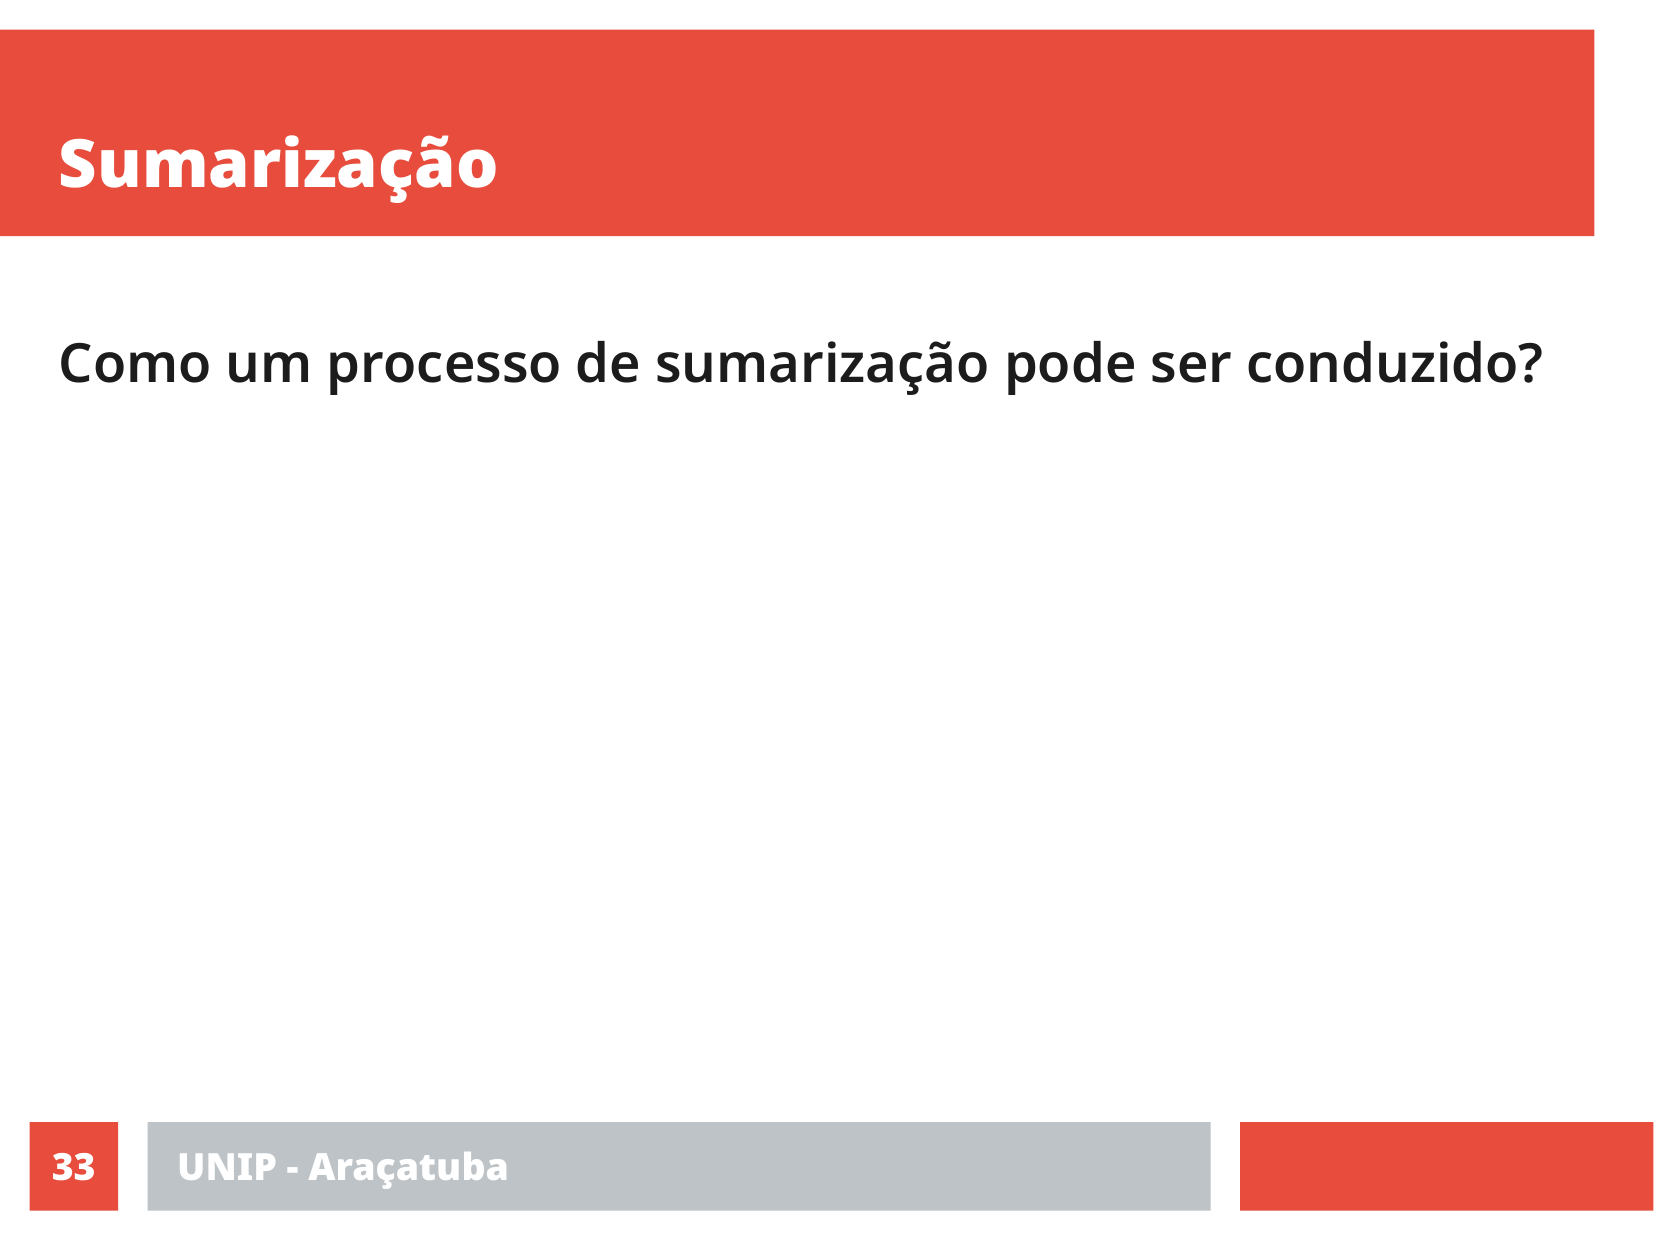

# Sumarização
Como um processo de sumarização pode ser conduzido?
33
UNIP - Araçatuba